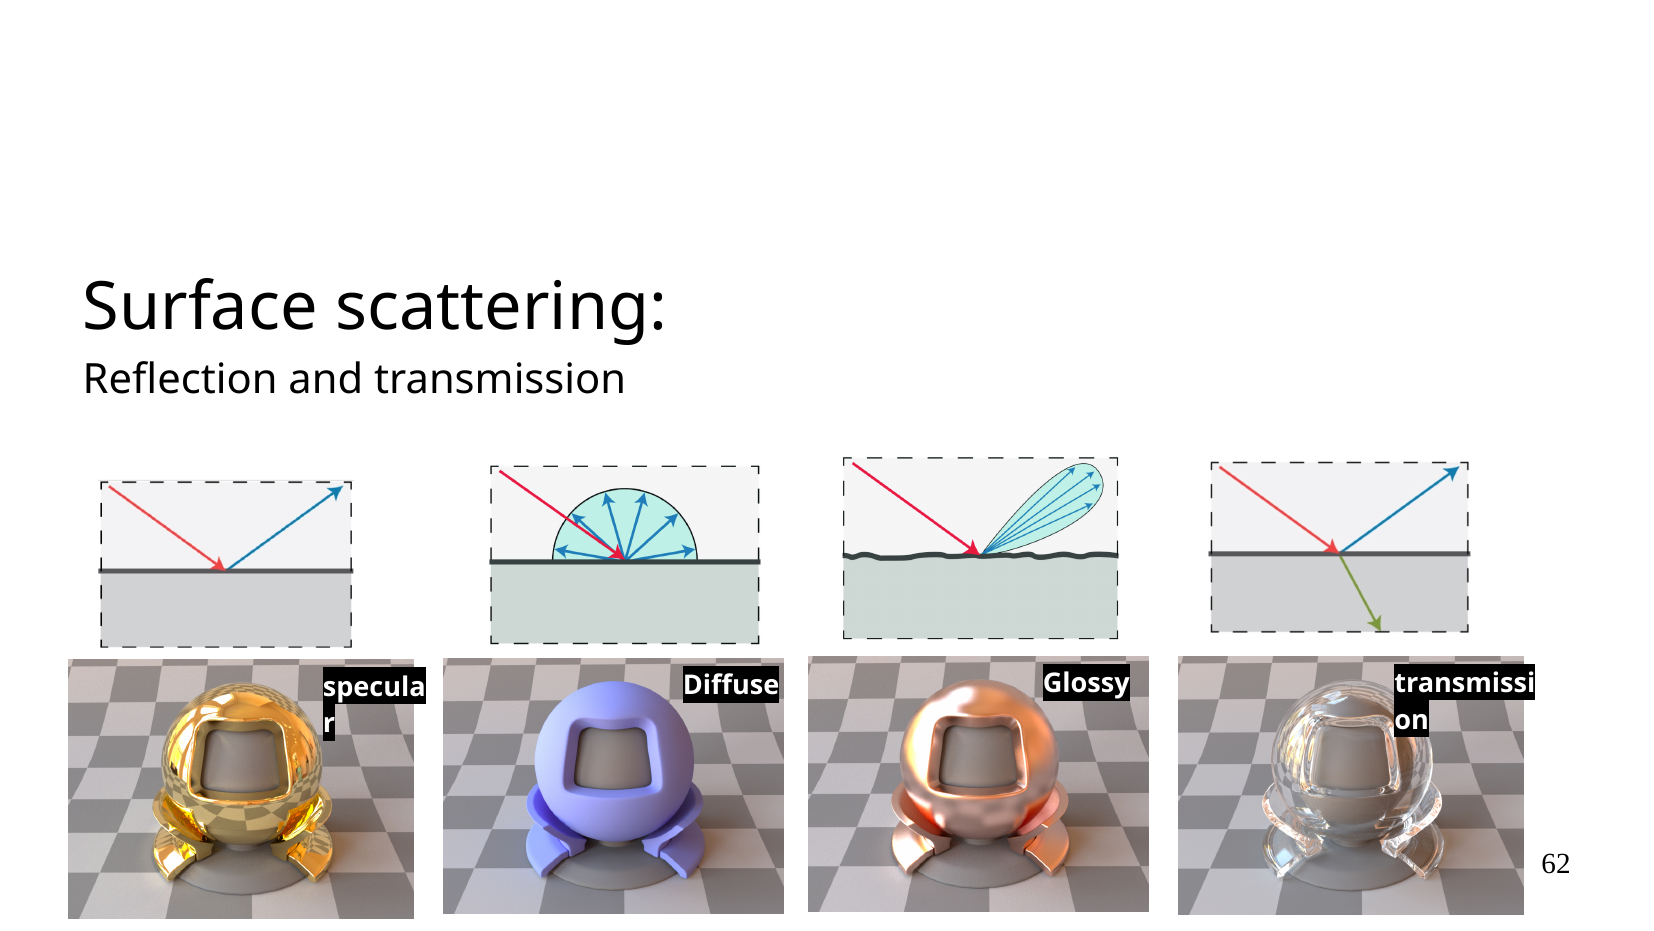

# Surface scattering:
Reflection and transmission
transmission
Glossy
Diffuse
specular
62